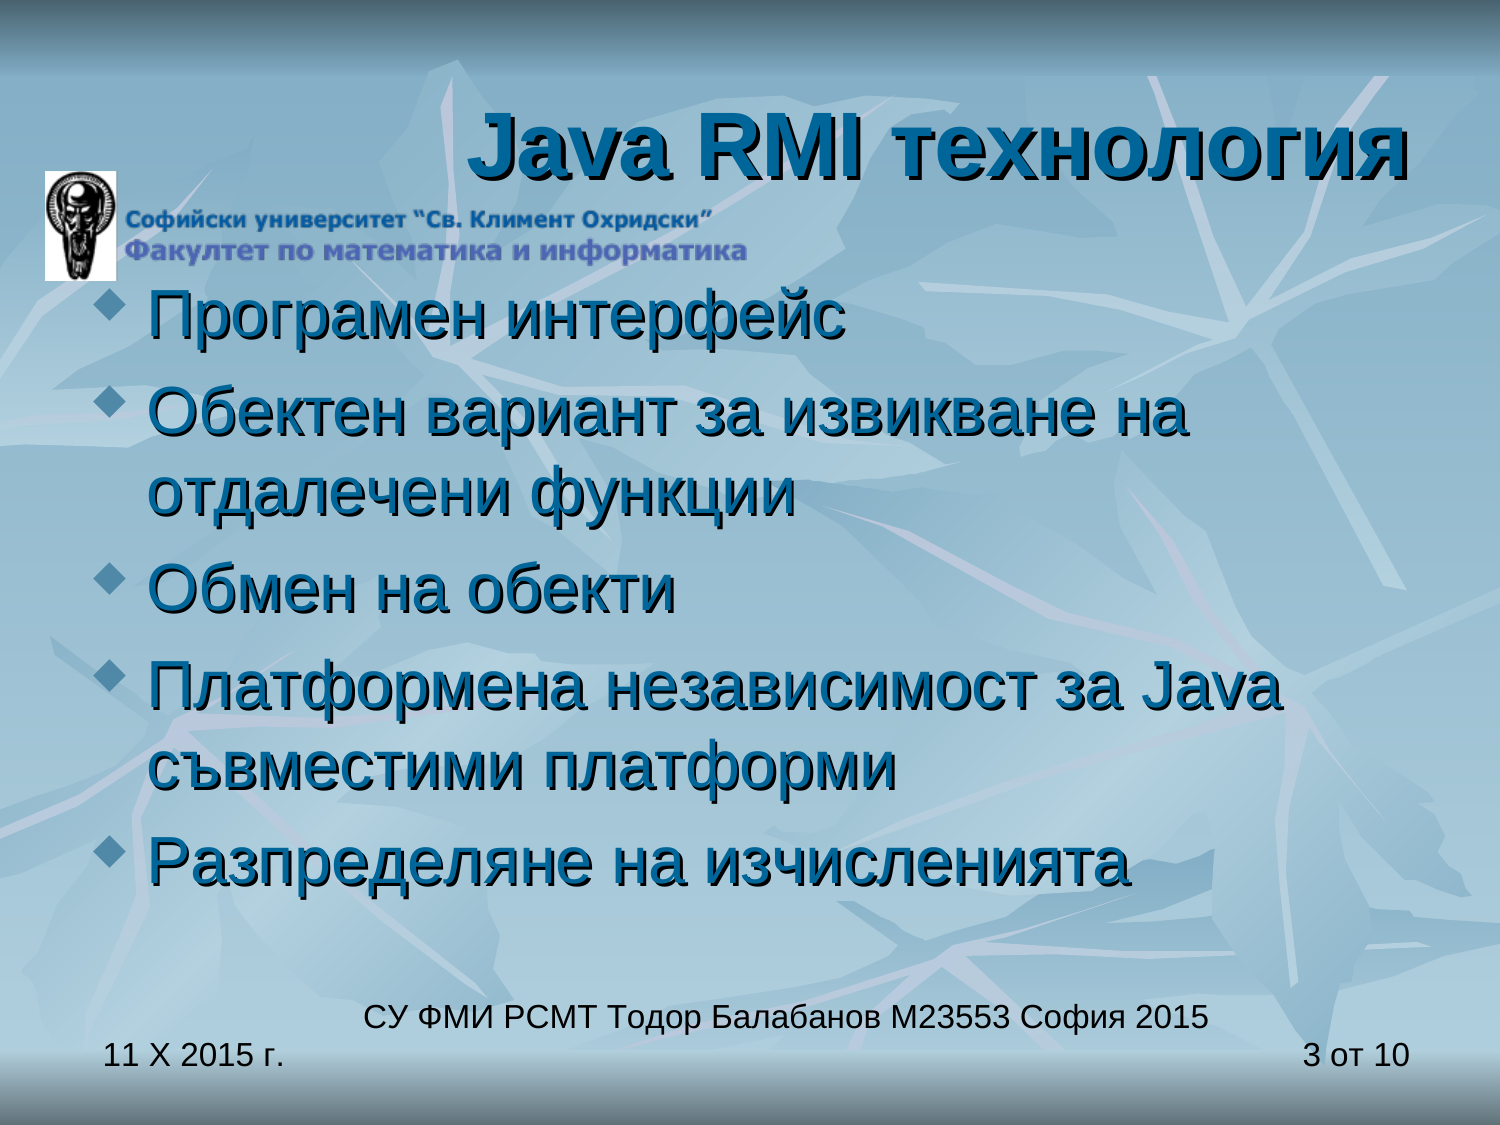

# Java RMI технология
Програмен интерфейс
Обектен вариант за извикване на отдалечени функции
Обмен на обекти
Платформена независимост за Java съвместими платформи
Разпределяне на изчисленията
СУ ФМИ РСМТ Тодор Балабанов М23553 София 2015
11 X 2015 г.
3